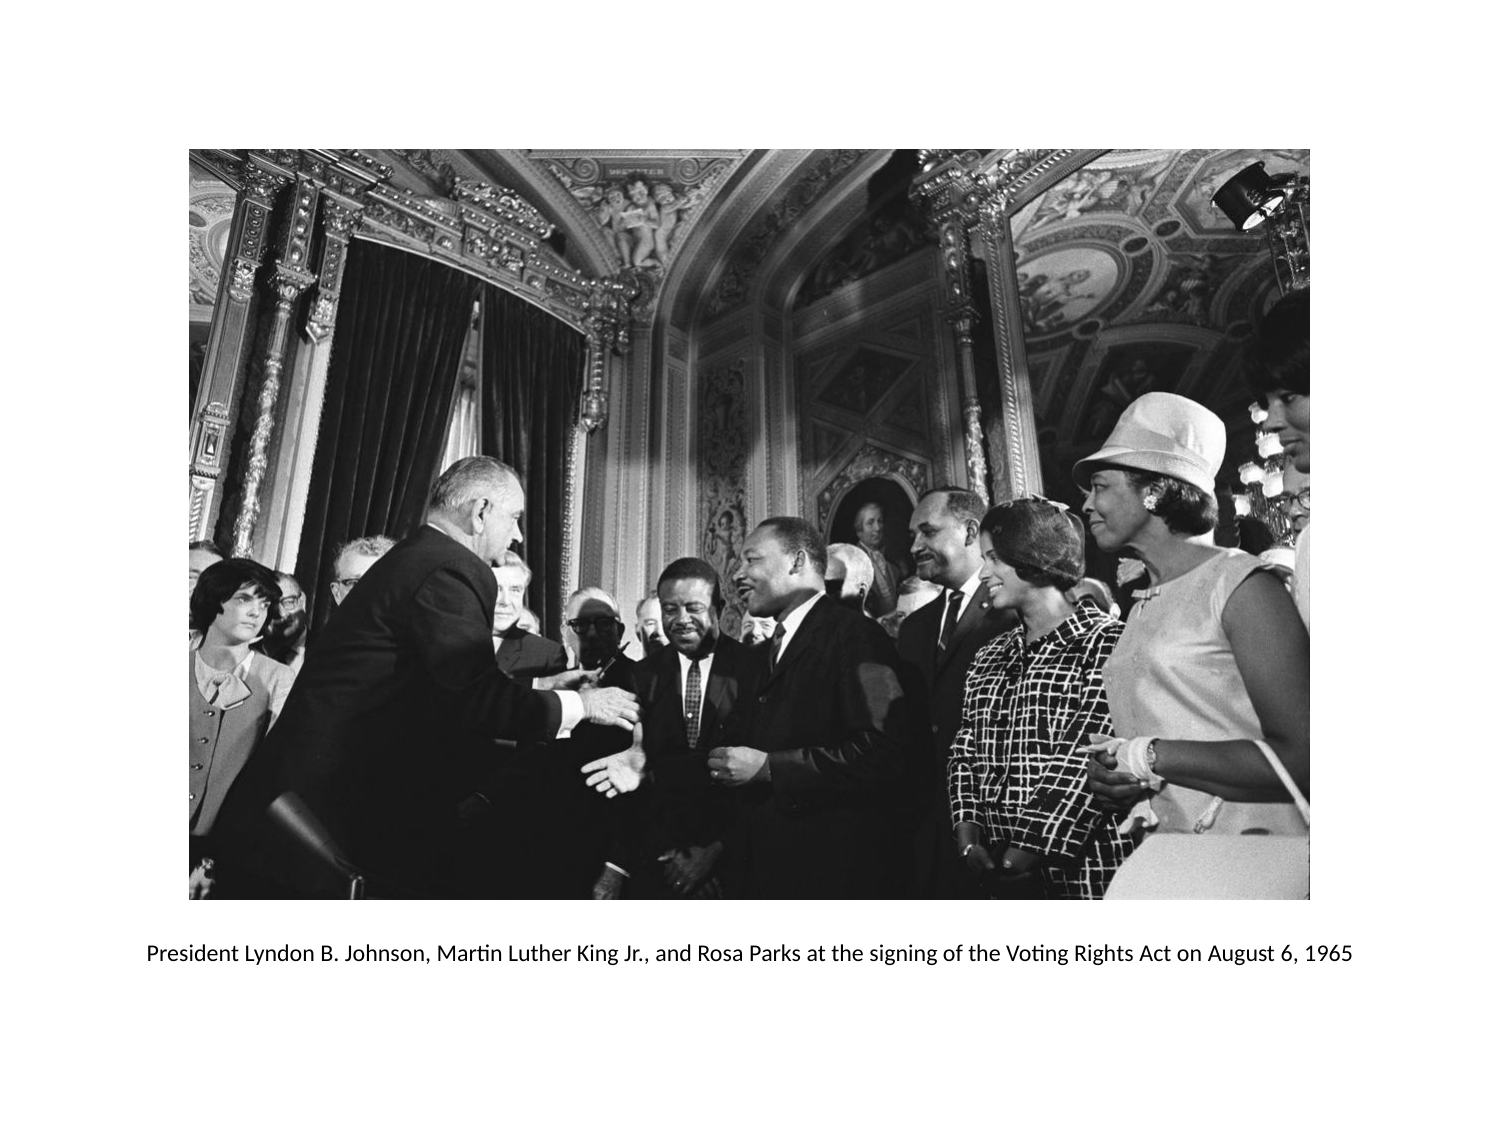

President Lyndon B. Johnson, Martin Luther King Jr., and Rosa Parks at the signing of the Voting Rights Act on August 6, 1965